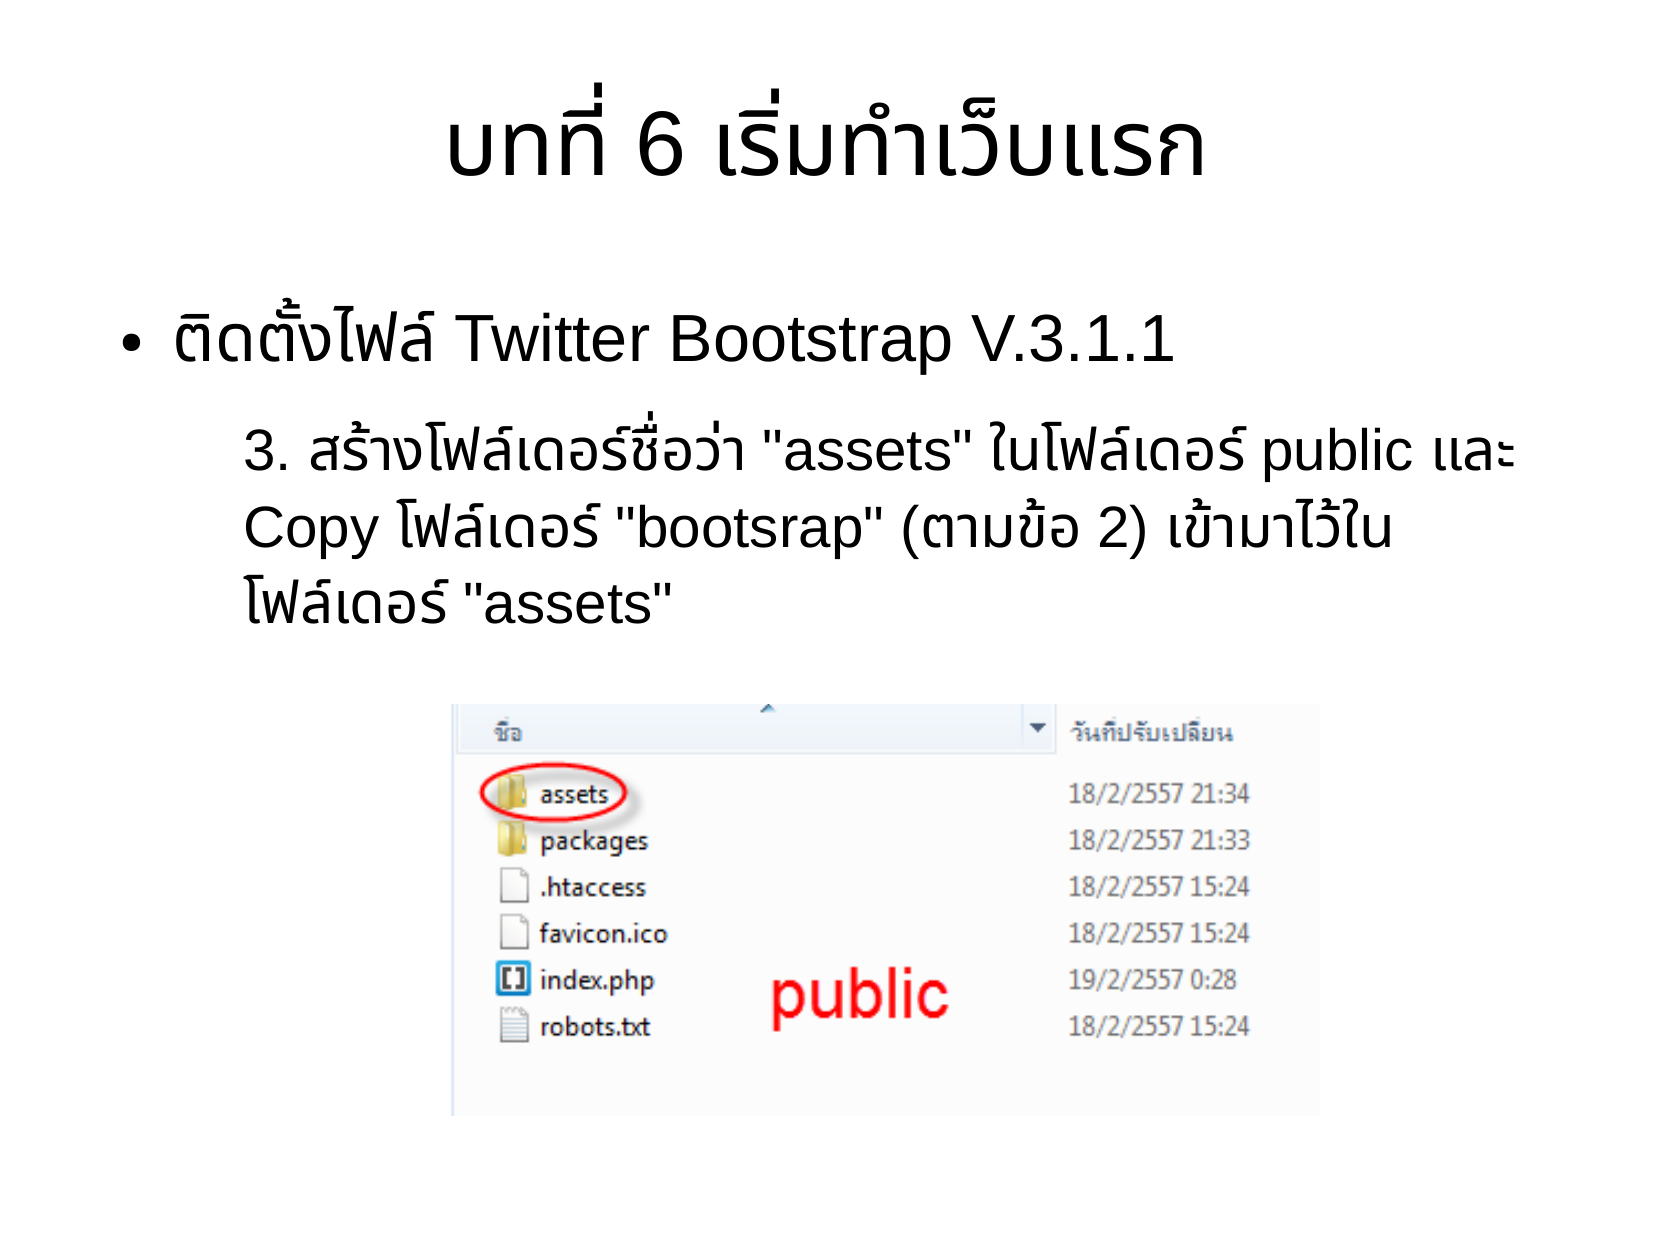

# บทที่ 6 เริ่มทำเว็บแรก
ติดตั้งไฟล์ Twitter Bootstrap V.3.1.1
3. สร้างโฟล์เดอร์ชื่อว่า "assets" ในโฟล์เดอร์ public และ Copy โฟล์เดอร์ "bootsrap" (ตามข้อ 2) เข้ามาไว้ในโฟล์เดอร์ "assets"